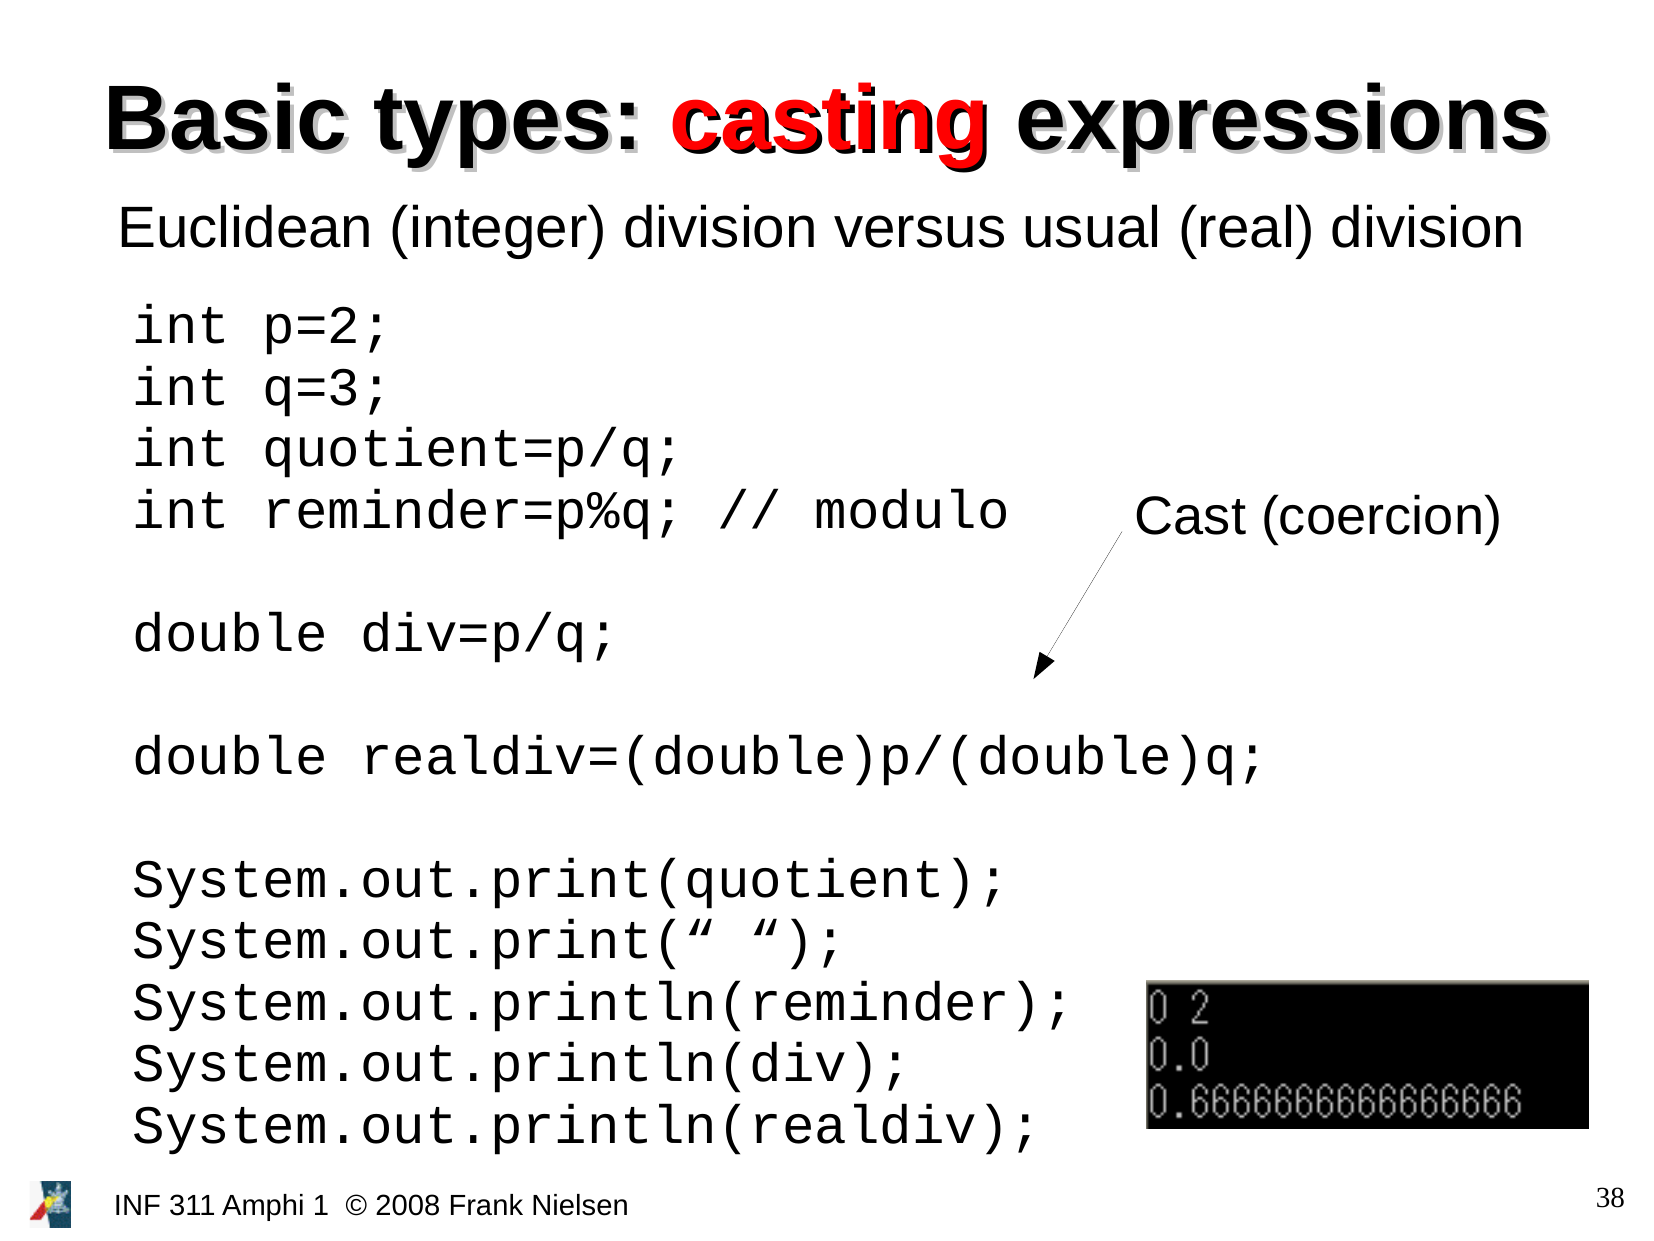

Basic types: casting expressions
Euclidean (integer) division versus usual (real) division
int p=2;
int q=3;
int quotient=p/q;
int reminder=p%q; // modulo
double div=p/q;
double realdiv=(double)p/(double)q;
System.out.print(quotient);
System.out.print(“ “);
System.out.println(reminder);
System.out.println(div);
System.out.println(realdiv);
Cast (coercion)
38